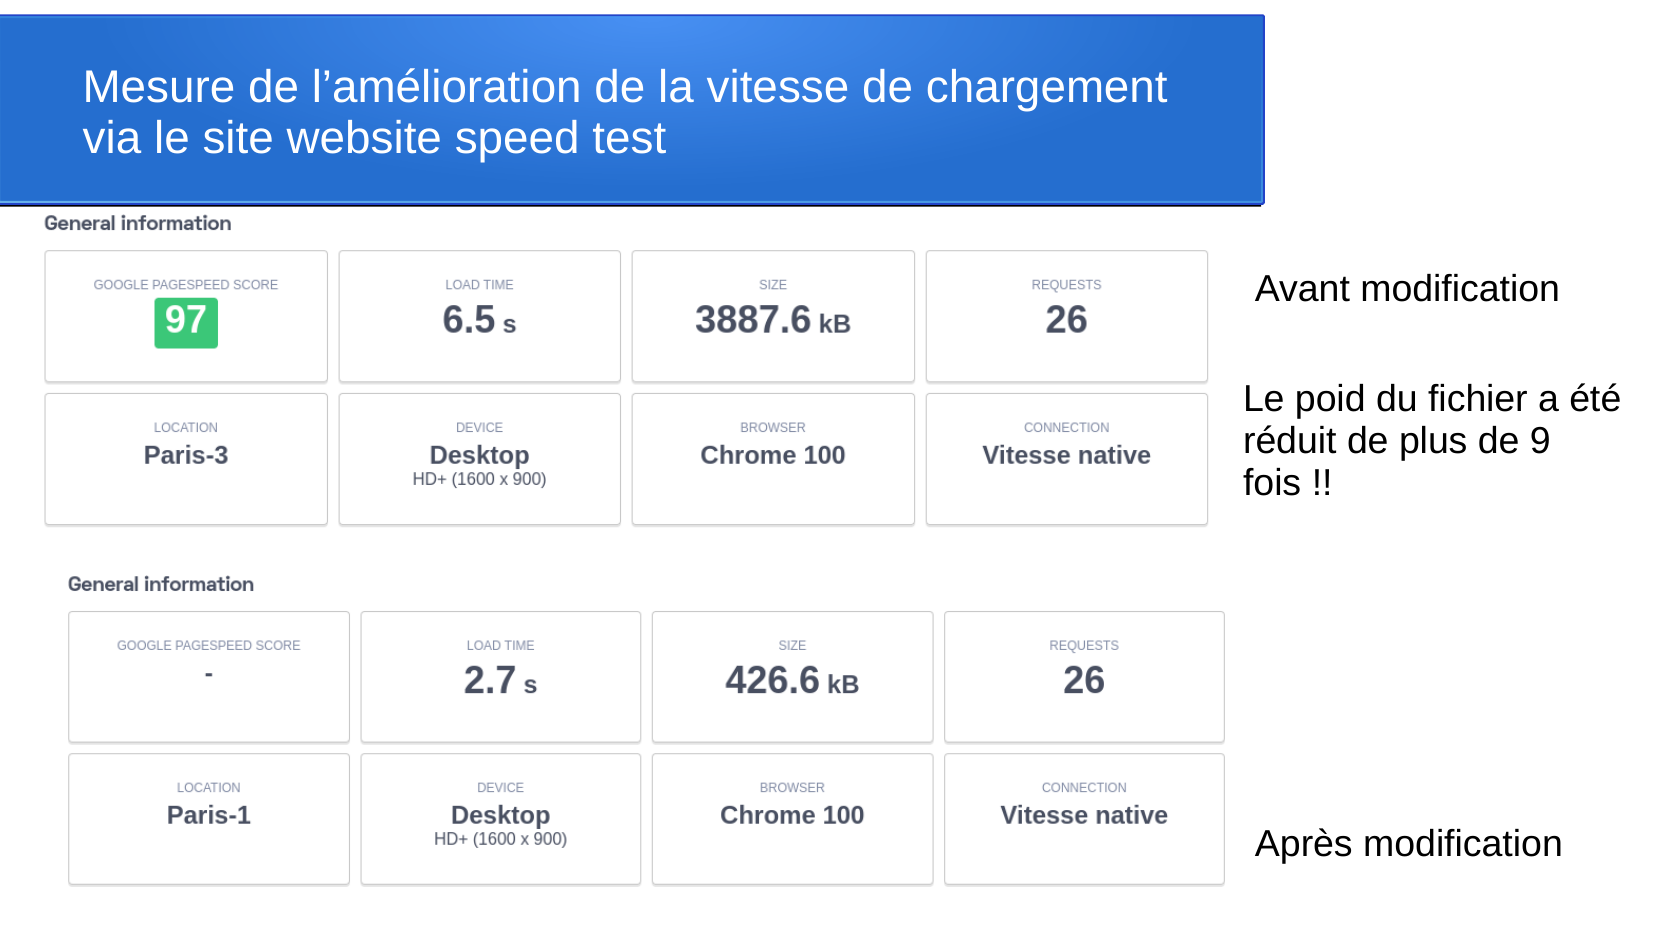

# Mesure de l’amélioration de la vitesse de chargement via le site website speed test
Avant modification
Le poid du fichier a été réduit de plus de 9 fois !!
Après modification